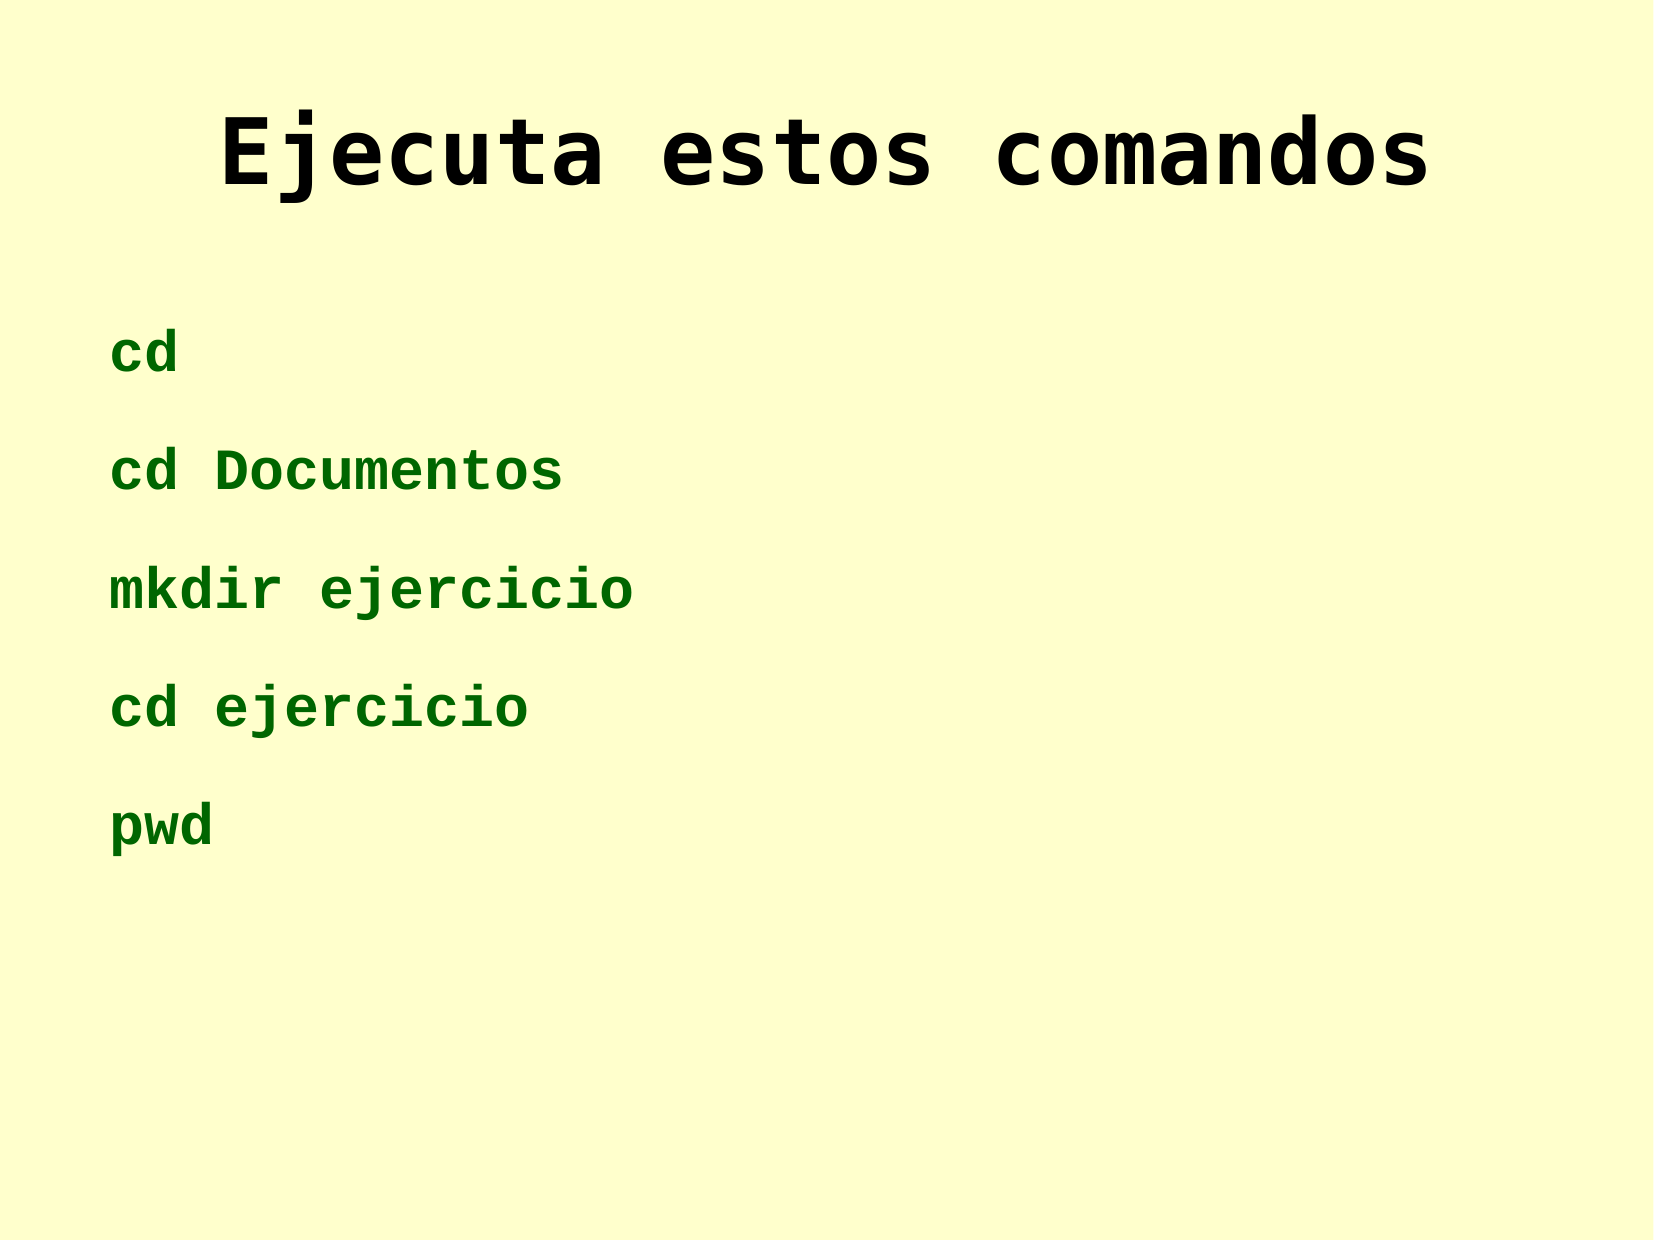

# Ejecuta estos comandos
cd
cd Documentos
mkdir ejercicio
cd ejercicio
pwd